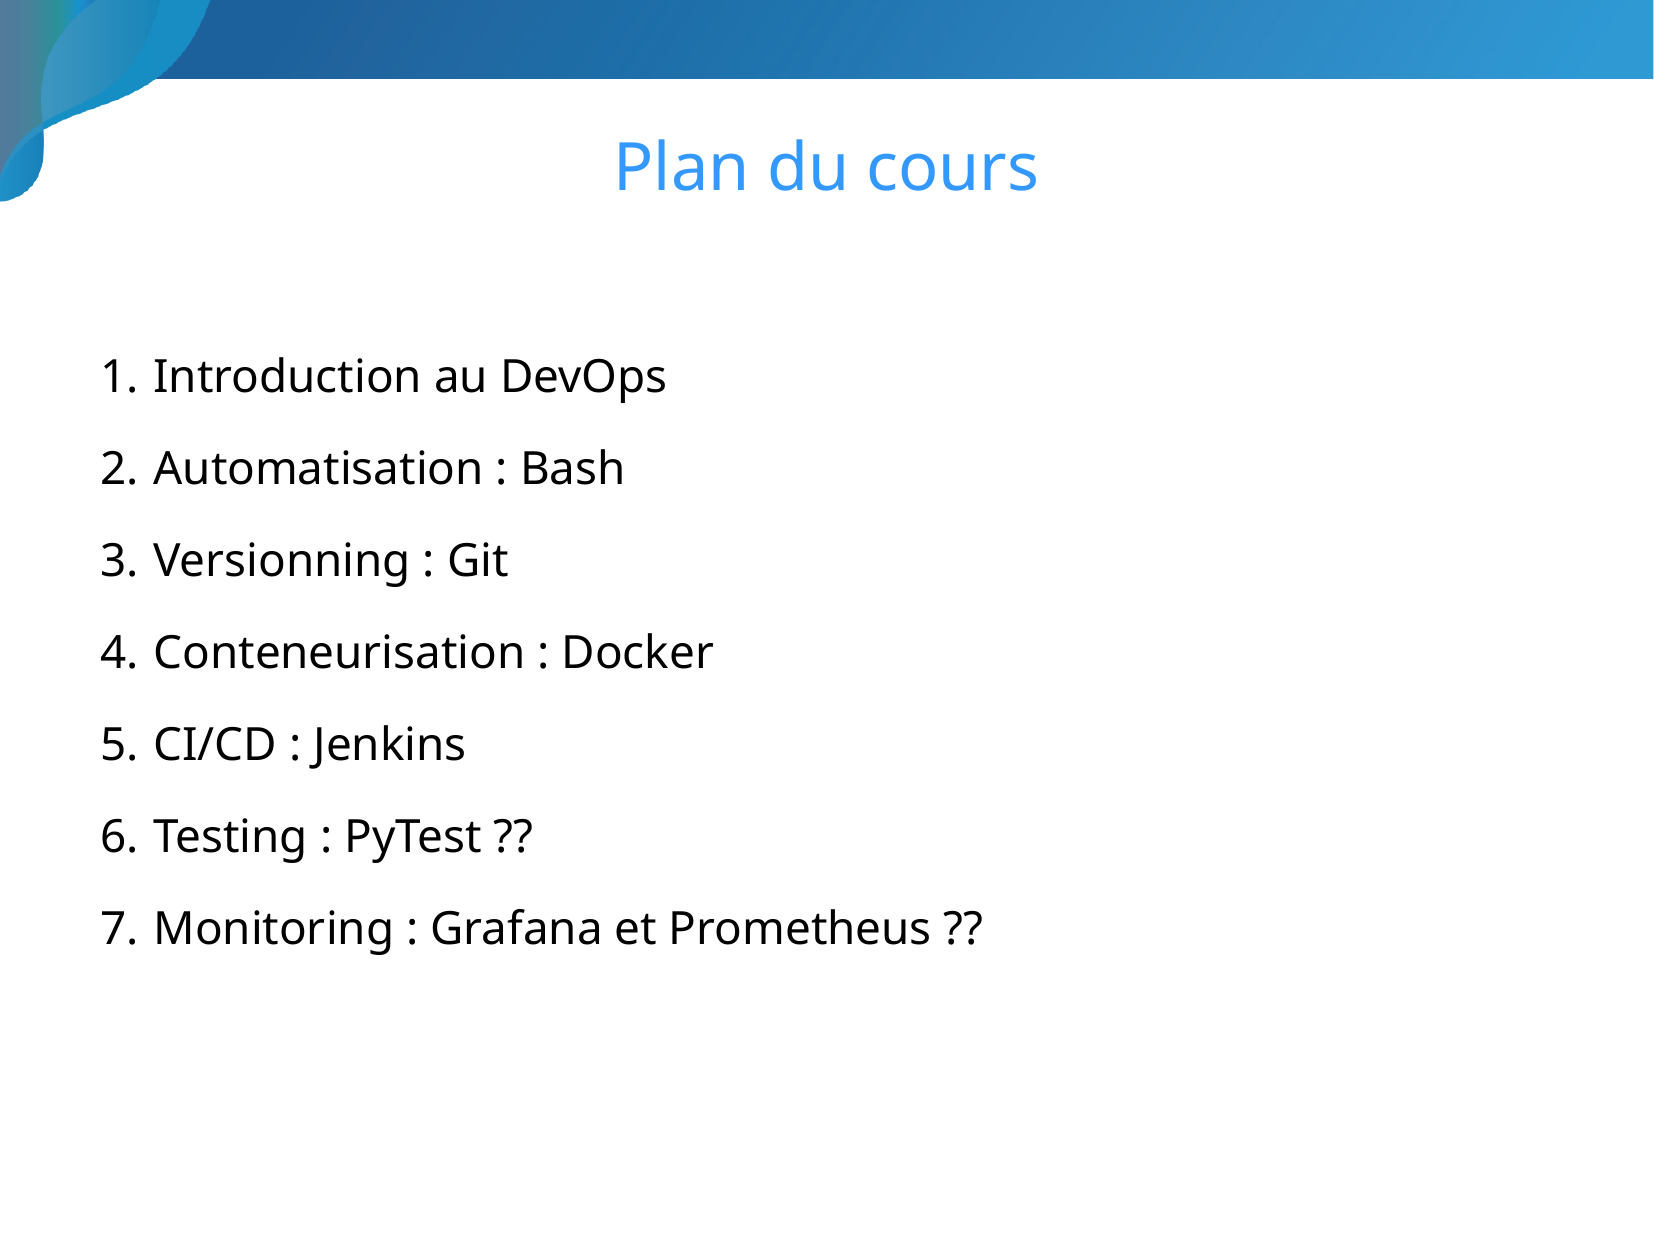

# Plan du cours
Introduction au DevOps
Automatisation : Bash
Versionning : Git
Conteneurisation : Docker
CI/CD : Jenkins
Testing : PyTest ??
Monitoring : Grafana et Prometheus ??